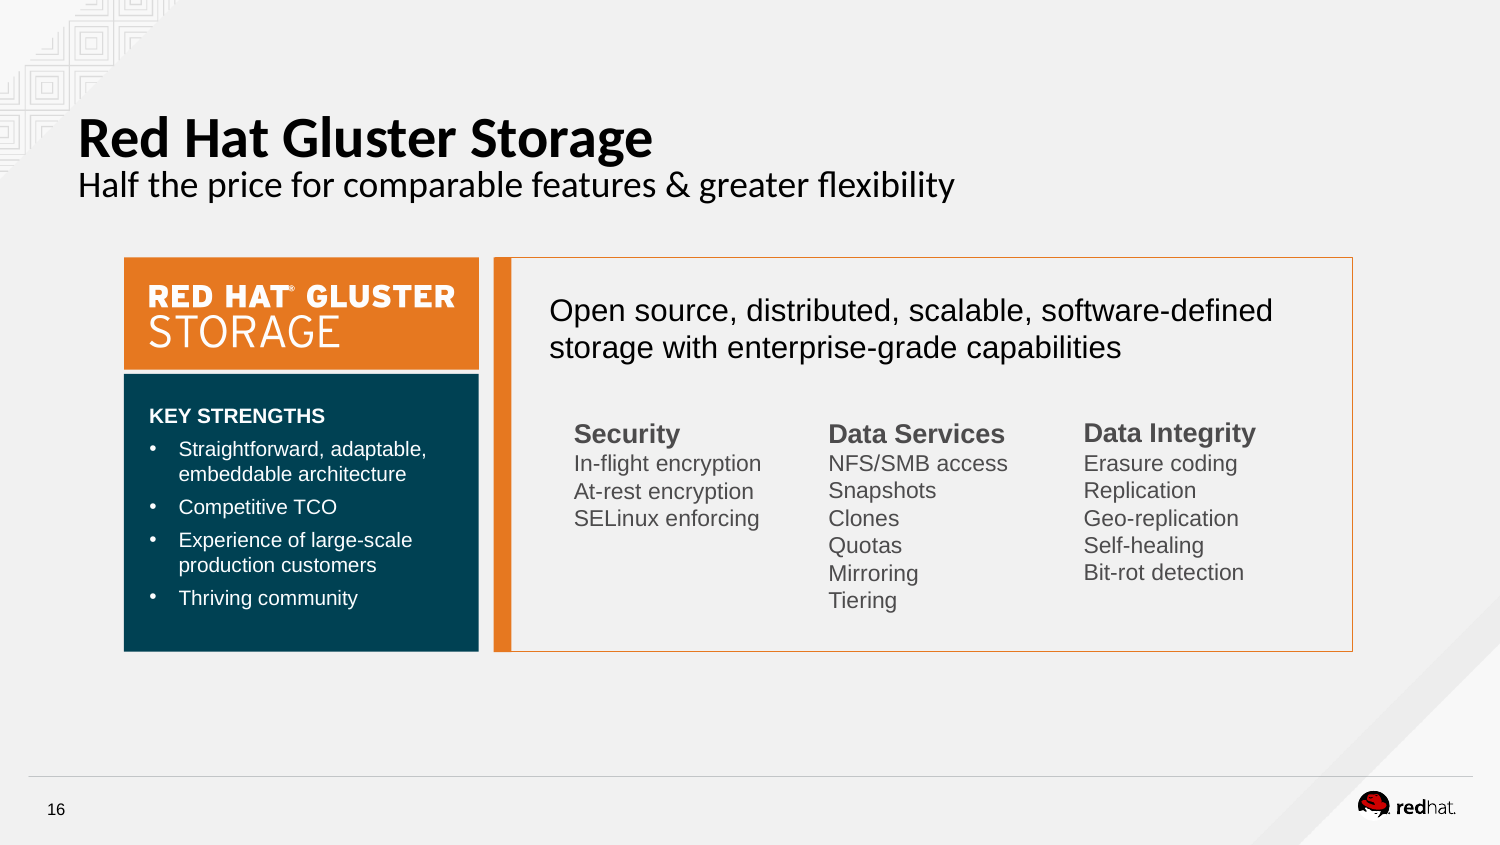

# Red Hat Gluster Storage
Half the price for comparable features & greater flexibility
Open source, distributed, scalable, software-defined storage with enterprise-grade capabilities
KEY STRENGTHS
Straightforward, adaptable, embeddable architecture
Competitive TCO
Experience of large-scale production customers
Thriving community
Data Integrity
Erasure coding
Replication
Geo-replication
Self-healing
Bit-rot detection
Data Services
NFS/SMB access
Snapshots
Clones
Quotas
Mirroring
Tiering
Security
In-flight encryption
At-rest encryption
SELinux enforcing